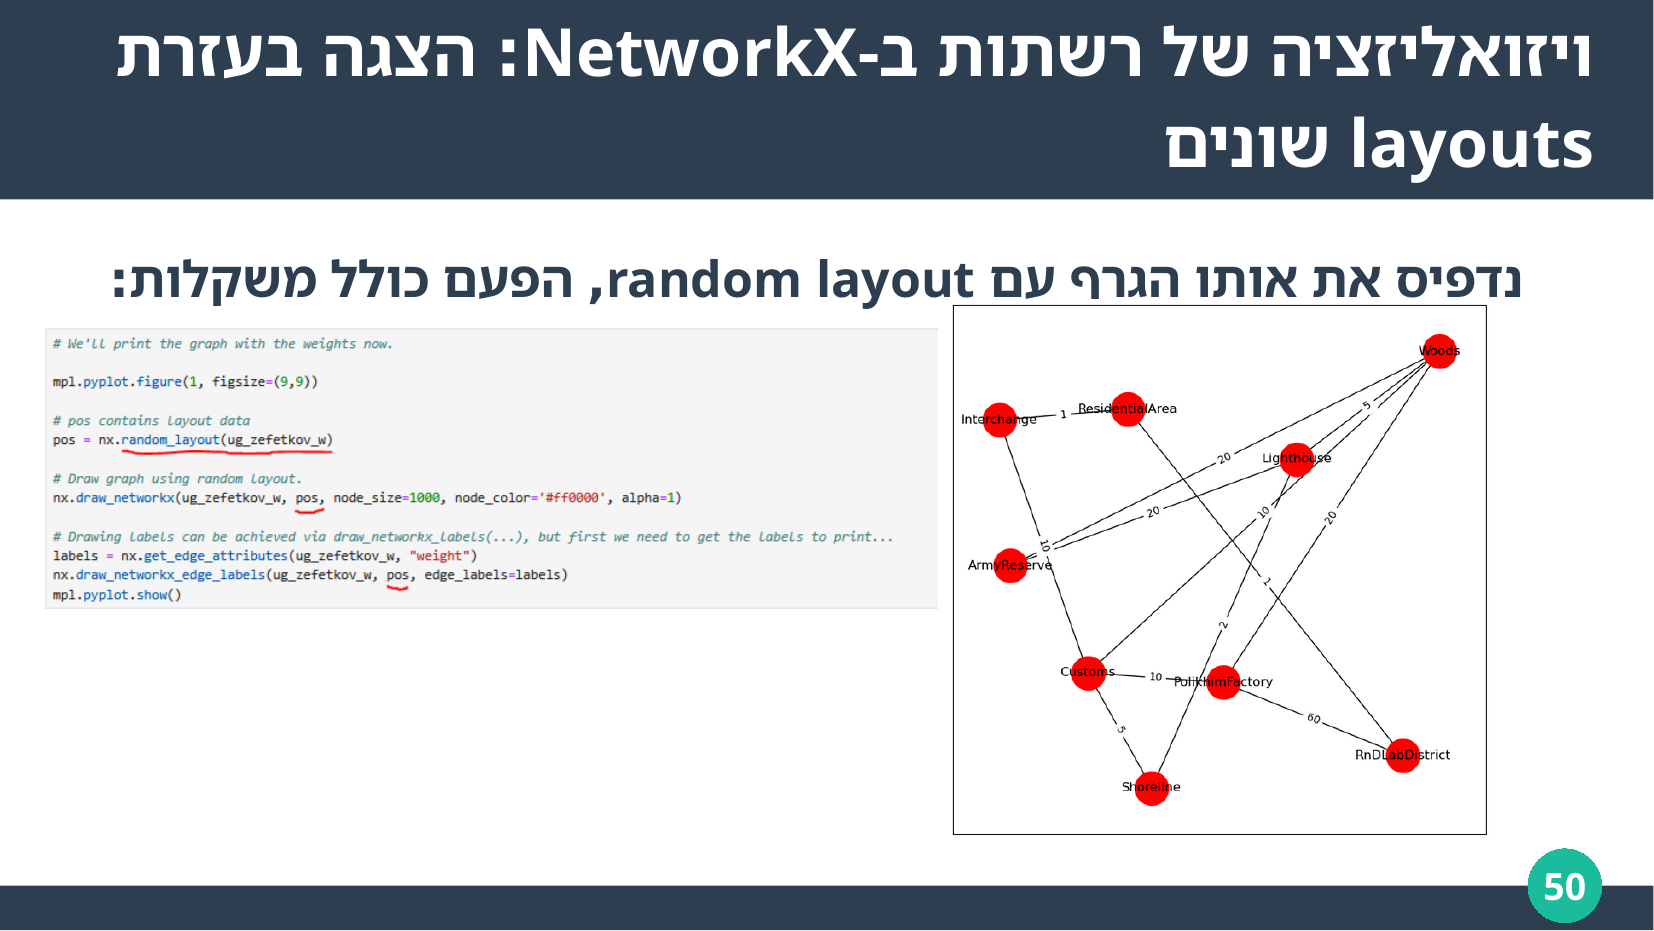

# ויזואליזציה של רשתות ב-NetworkX: הצגה בעזרת layouts שונים
נדפיס את אותו הגרף עם random layout, הפעם כולל משקלות:
50